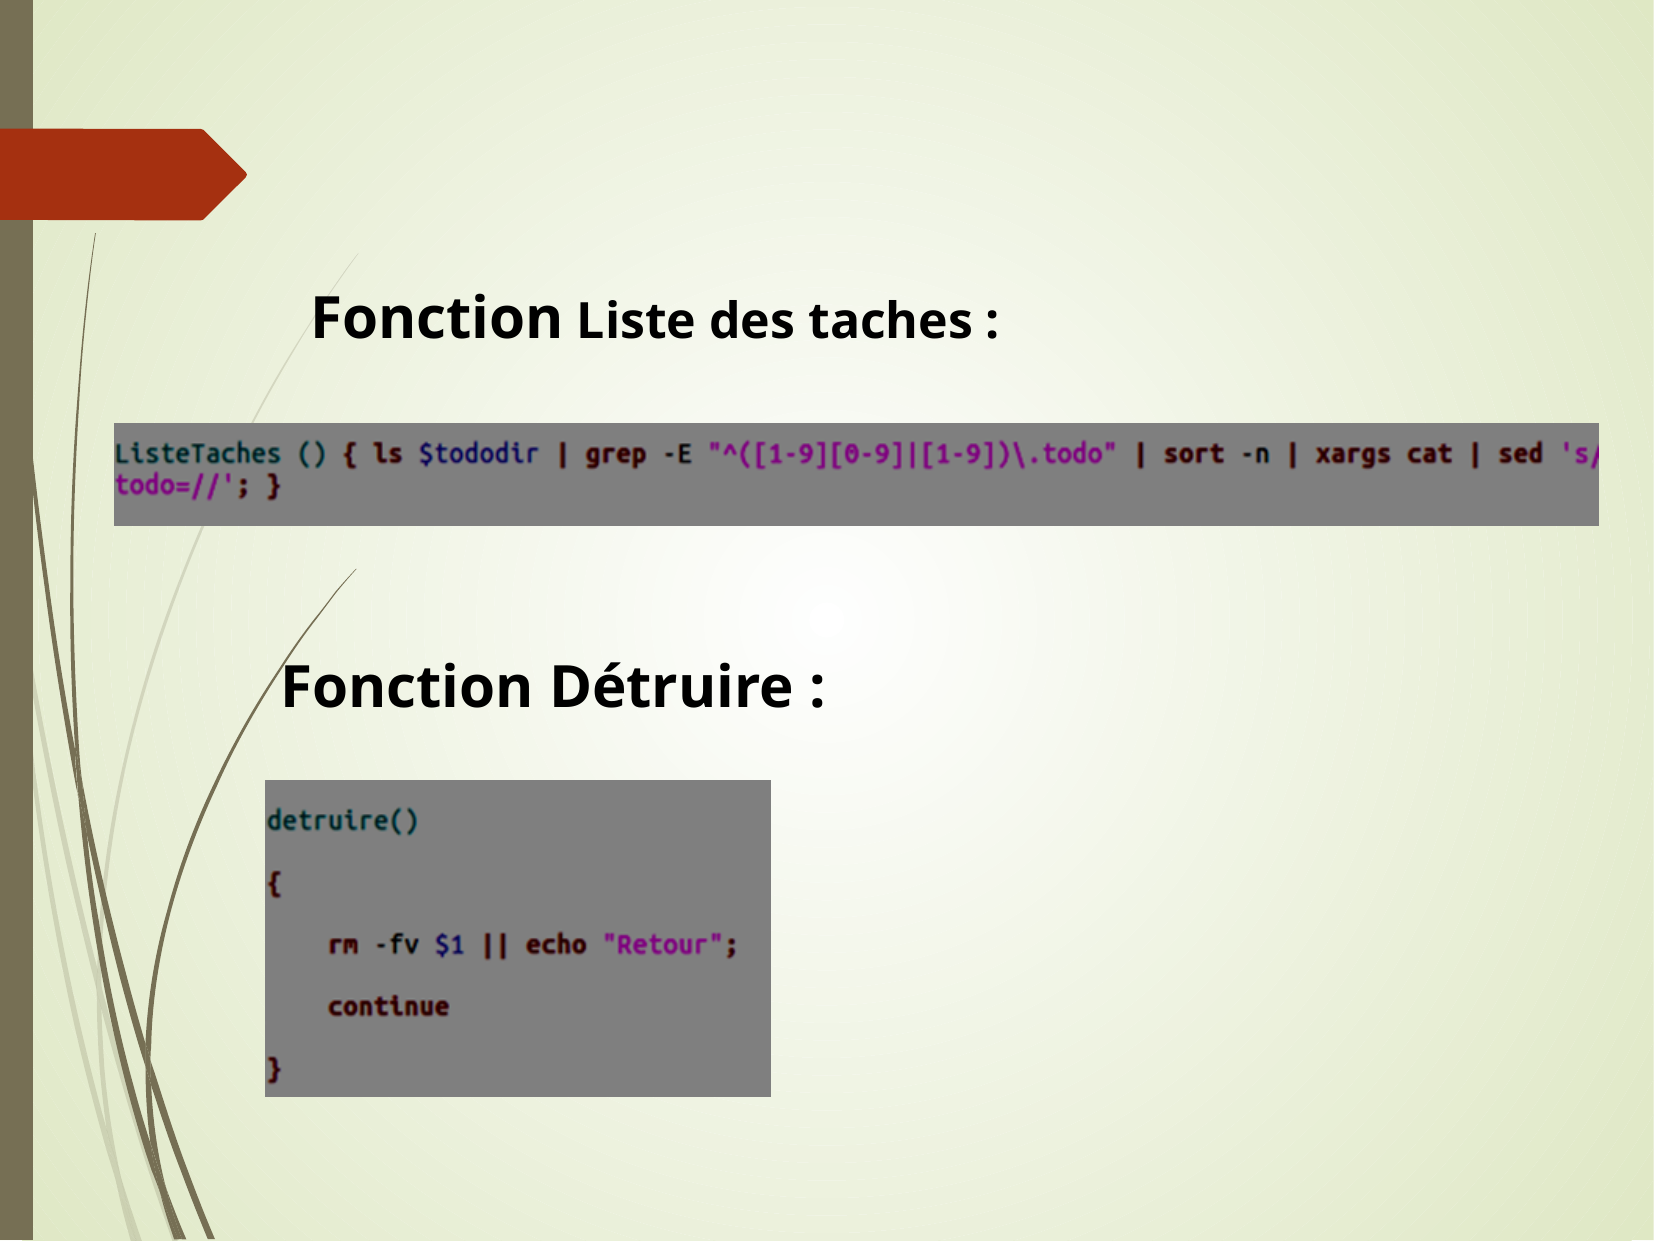

Fonction Liste des taches :
Fonction Détruire :